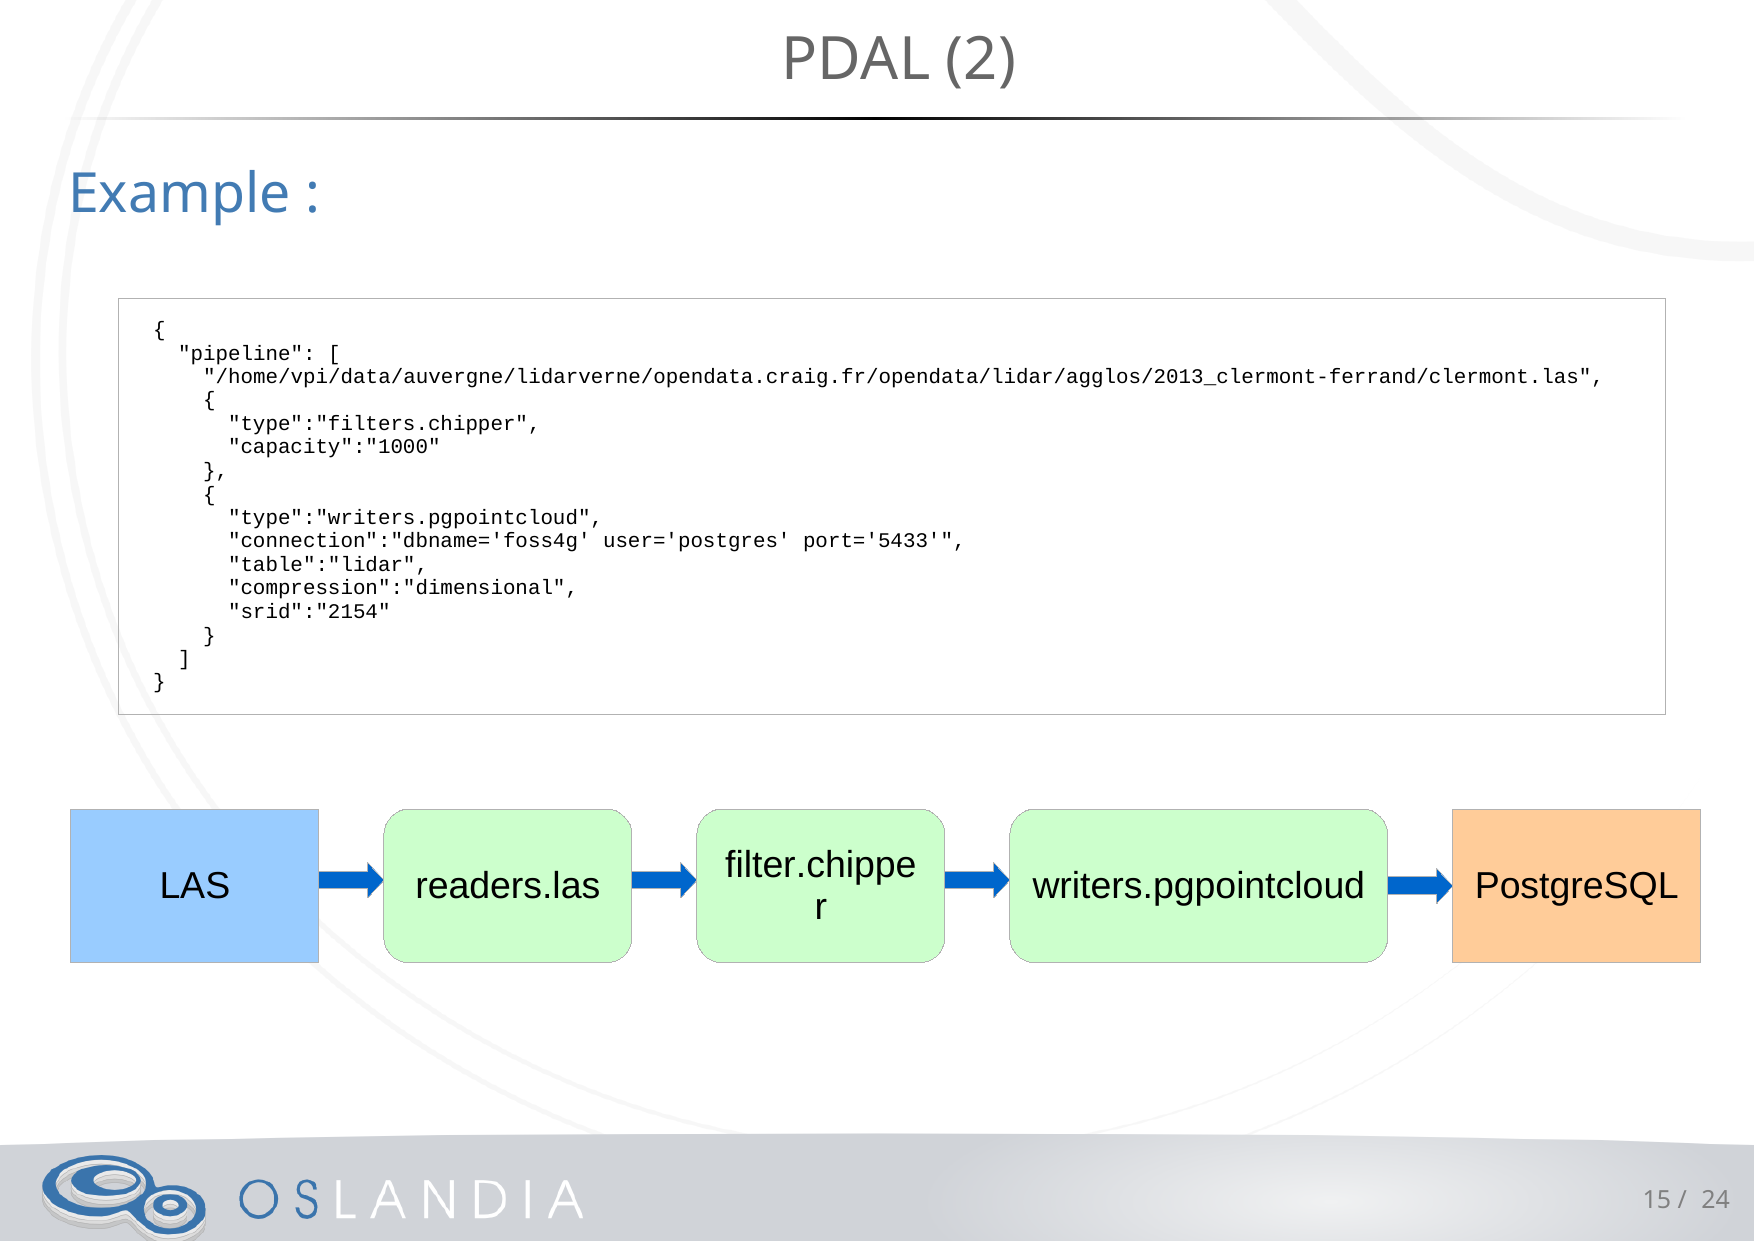

# PDAL (2)
Example :
{
 "pipeline": [
 "/home/vpi/data/auvergne/lidarverne/opendata.craig.fr/opendata/lidar/agglos/2013_clermont-ferrand/clermont.las",
 {
 "type":"filters.chipper",
 "capacity":"1000"
 },
 {
 "type":"writers.pgpointcloud",
 "connection":"dbname='foss4g' user='postgres' port='5433'",
 "table":"lidar",
 "compression":"dimensional",
 "srid":"2154"
 }
 ]
}
LAS
readers.las
filter.chipper
writers.pgpointcloud
PostgreSQL